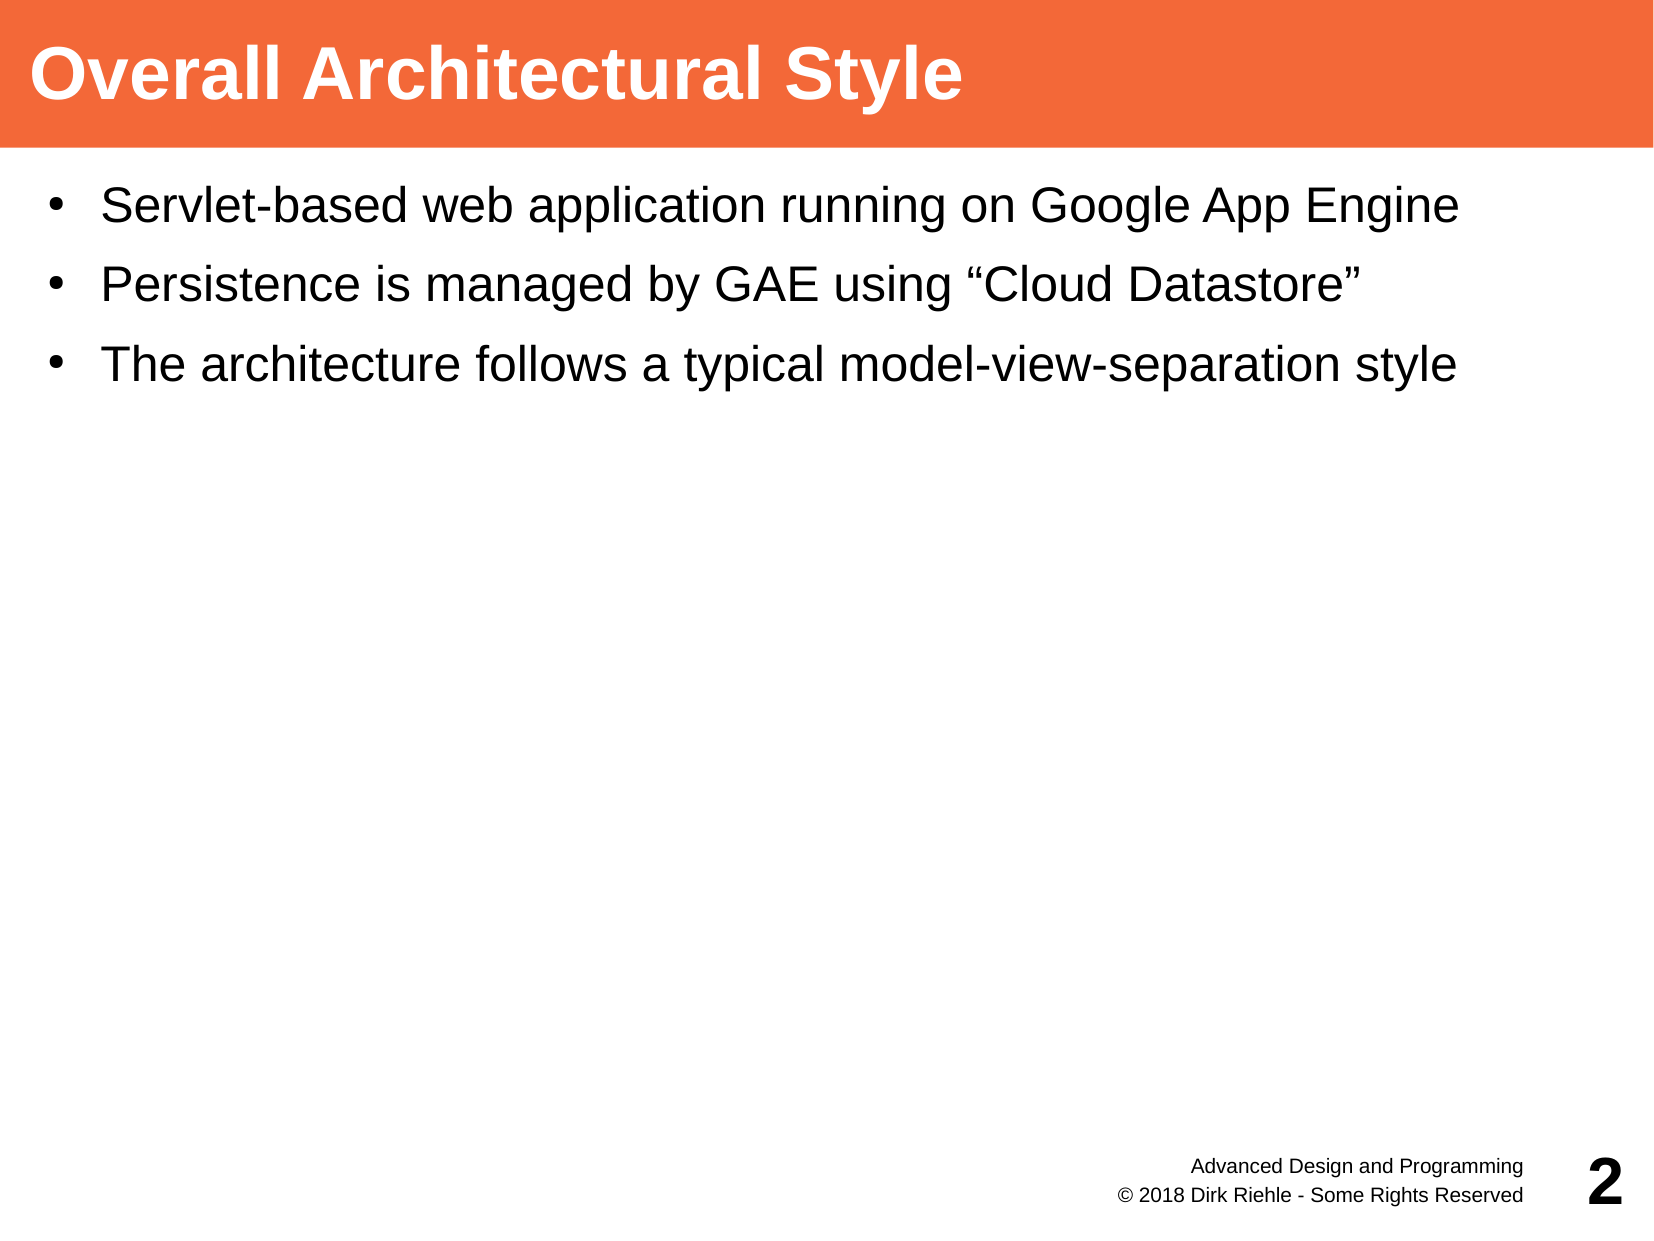

# Overall Architectural Style
Servlet-based web application running on Google App Engine
Persistence is managed by GAE using “Cloud Datastore”
The architecture follows a typical model-view-separation style
Advanced Design and Programming
2
© 2018 Dirk Riehle - Some Rights Reserved